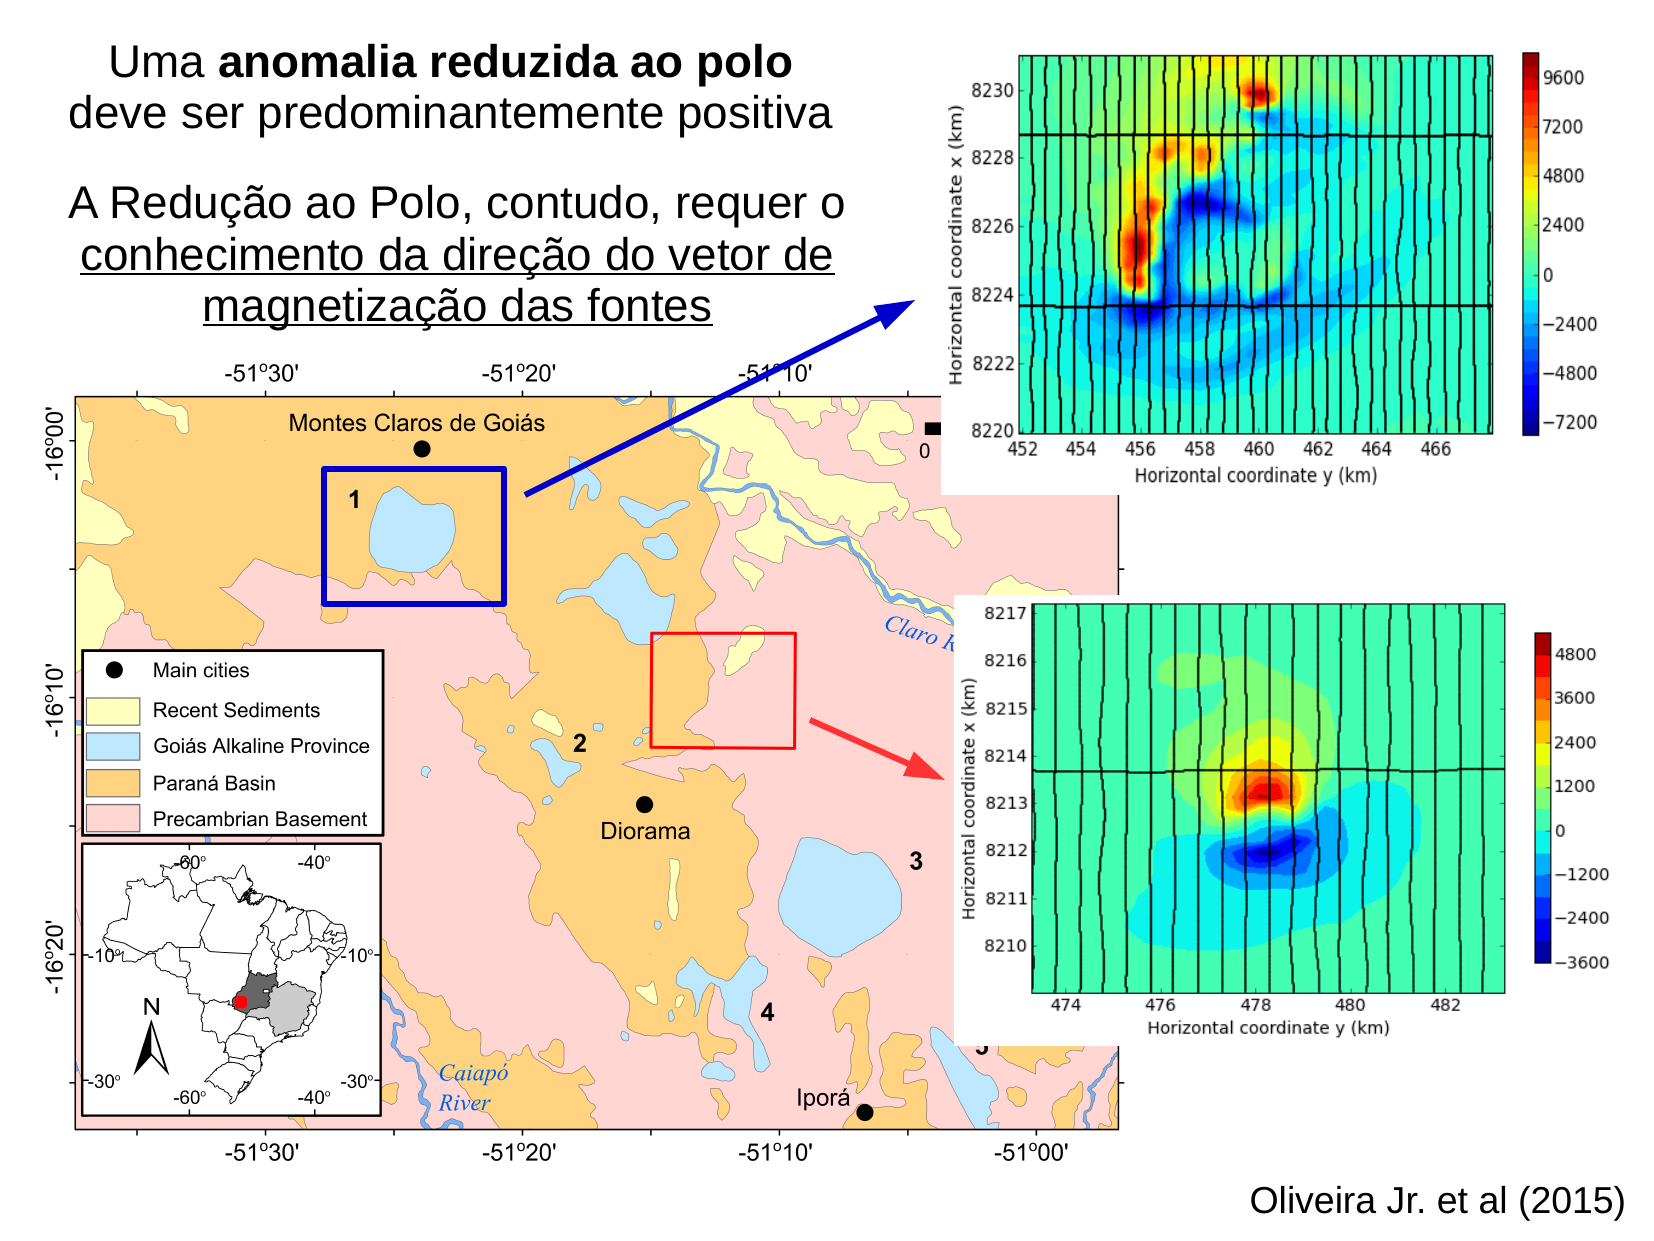

Uma anomalia reduzida ao polo deve ser predominantemente positiva
A Redução ao Polo, contudo, requer o conhecimento da direção do vetor de magnetização das fontes
Oliveira Jr. et al (2015)